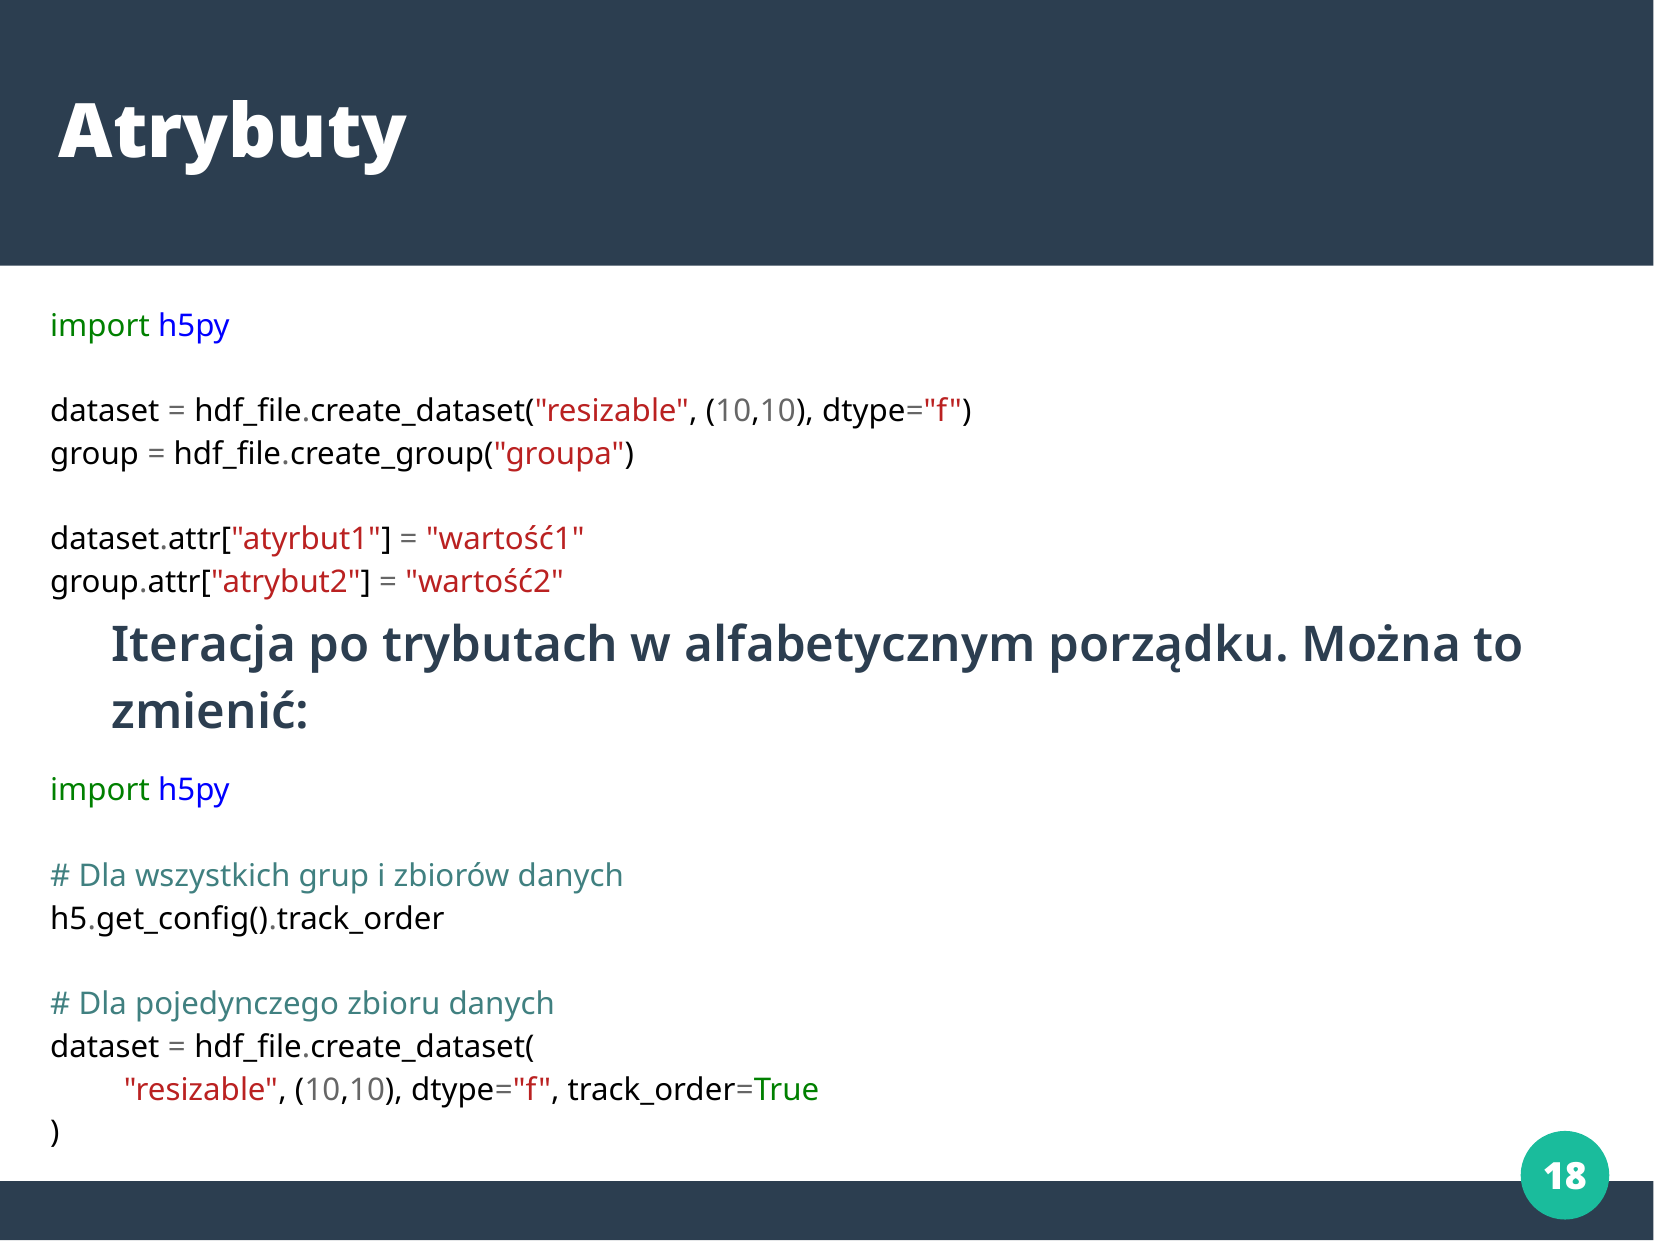

# Atrybuty
import h5py
dataset = hdf_file.create_dataset("resizable", (10,10), dtype="f")
group = hdf_file.create_group("groupa")
dataset.attr["atyrbut1"] = "wartość1"
group.attr["atrybut2"] = "wartość2"
Iteracja po trybutach w alfabetycznym porządku. Można to zmienić:
import h5py
# Dla wszystkich grup i zbiorów danych
h5.get_config().track_order
# Dla pojedynczego zbioru danych
dataset = hdf_file.create_dataset(
	"resizable", (10,10), dtype="f", track_order=True
)
18